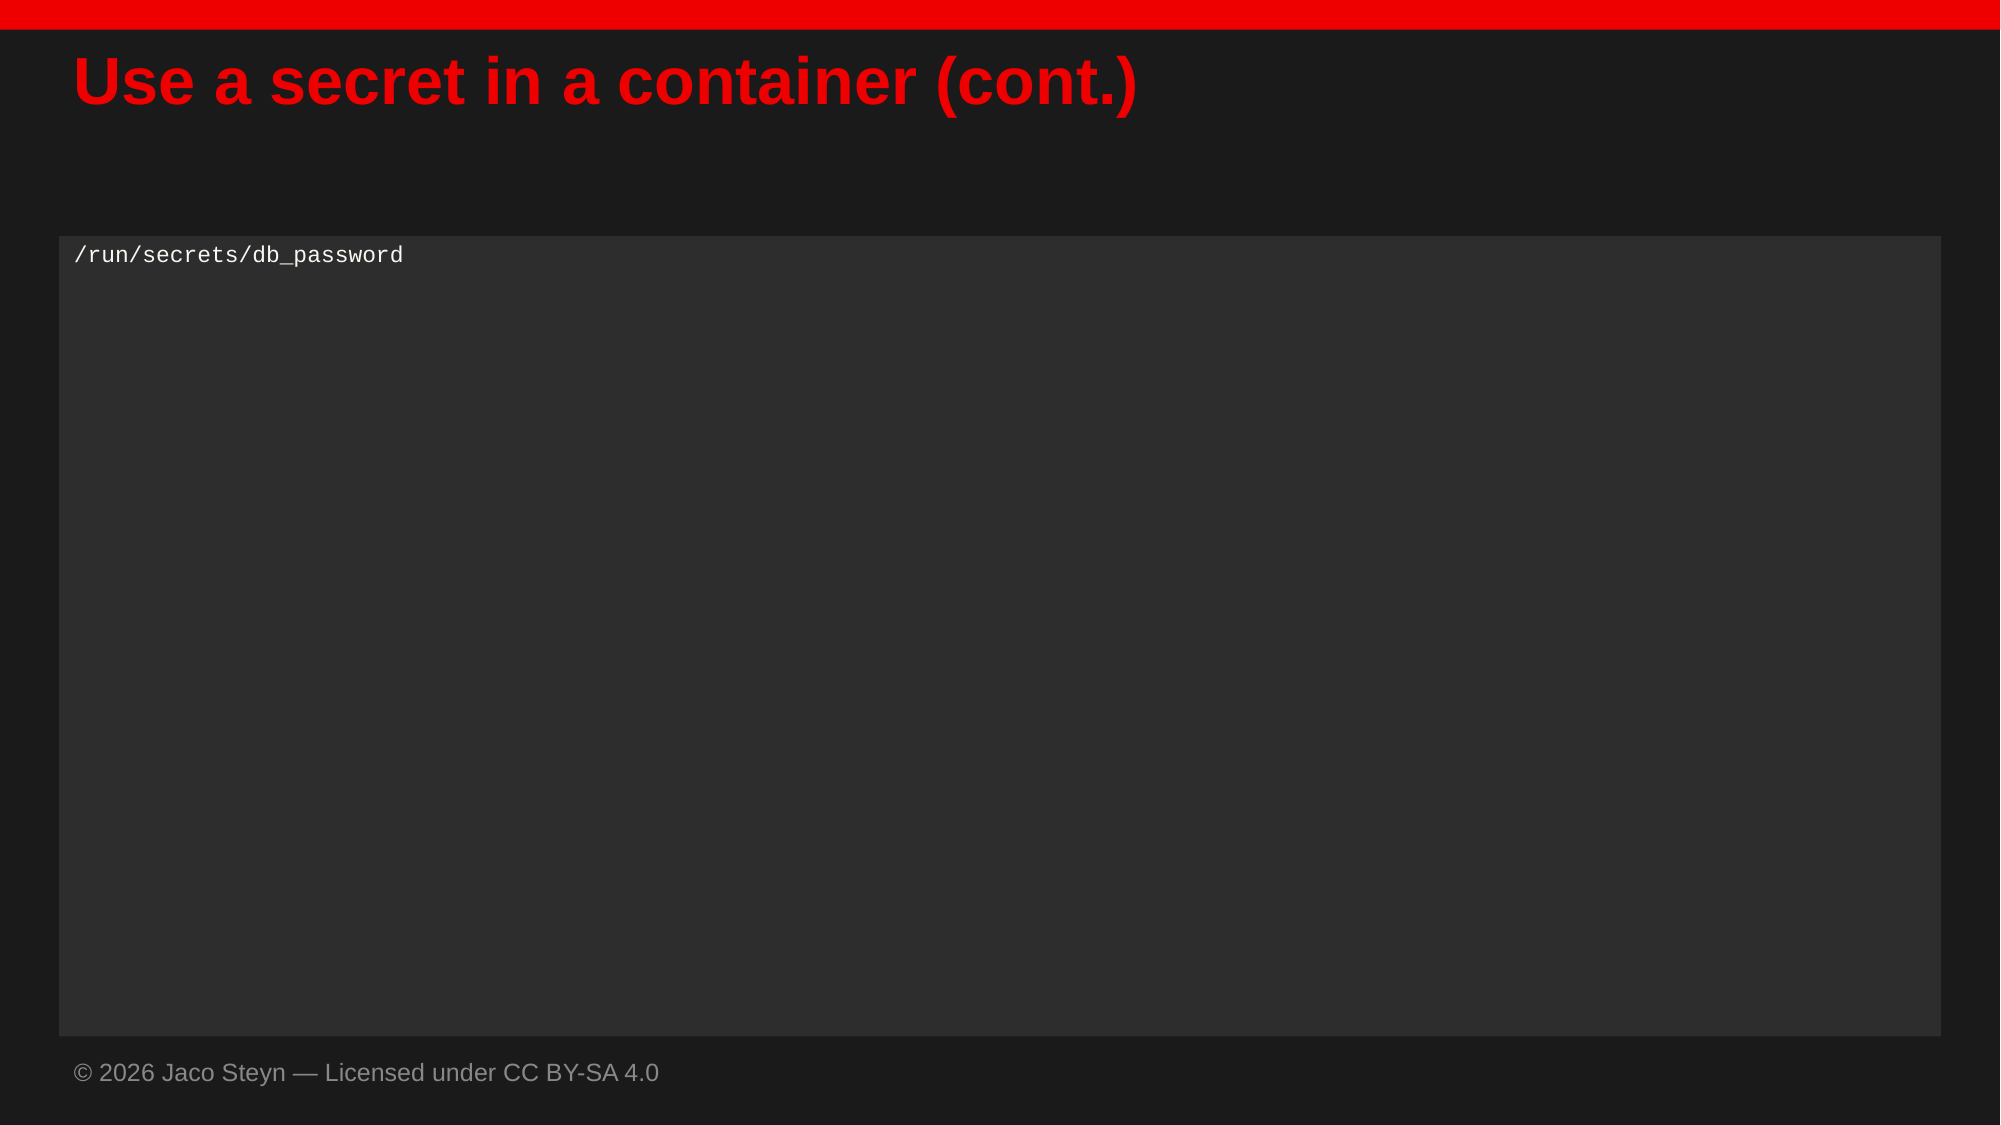

Use a secret in a container (cont.)
/run/secrets/db_password
© 2026 Jaco Steyn — Licensed under CC BY-SA 4.0